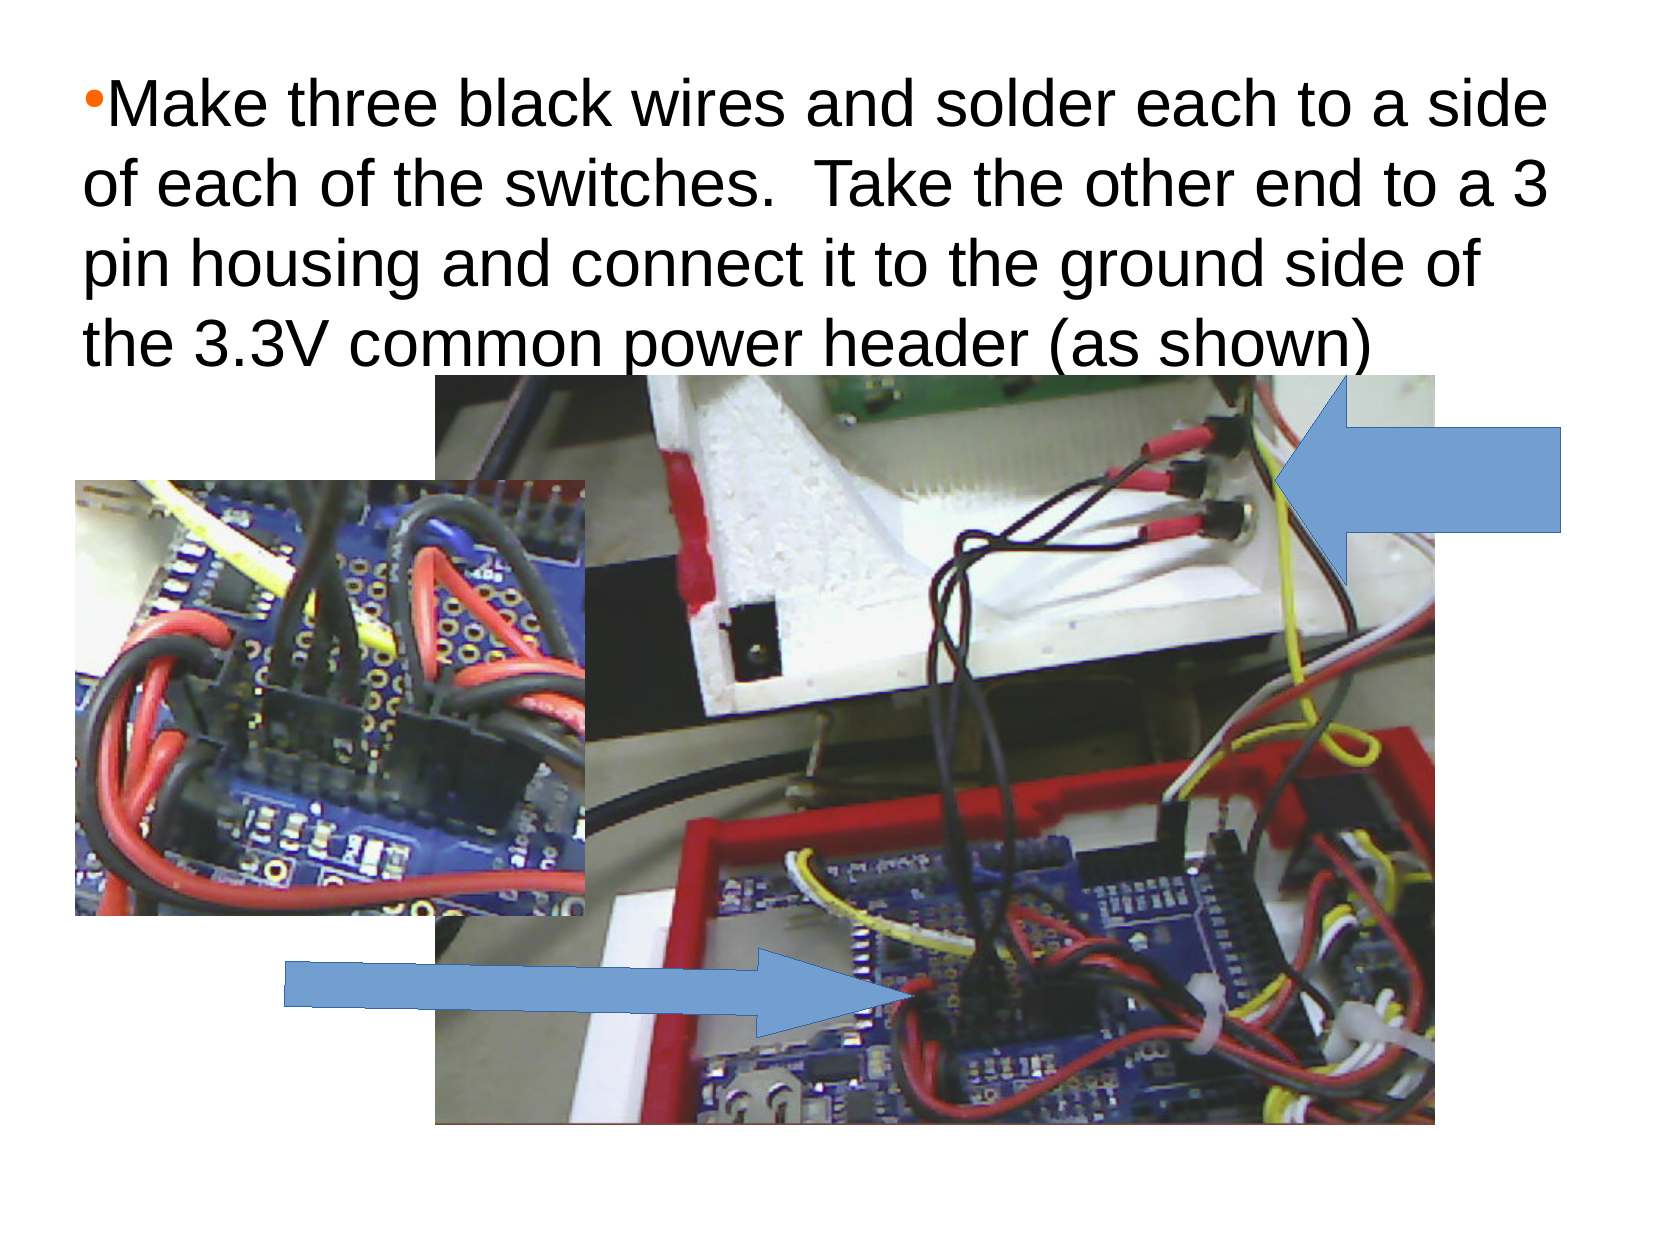

# Make three black wires and solder each to a side of each of the switches. Take the other end to a 3 pin housing and connect it to the ground side of the 3.3V common power header (as shown)